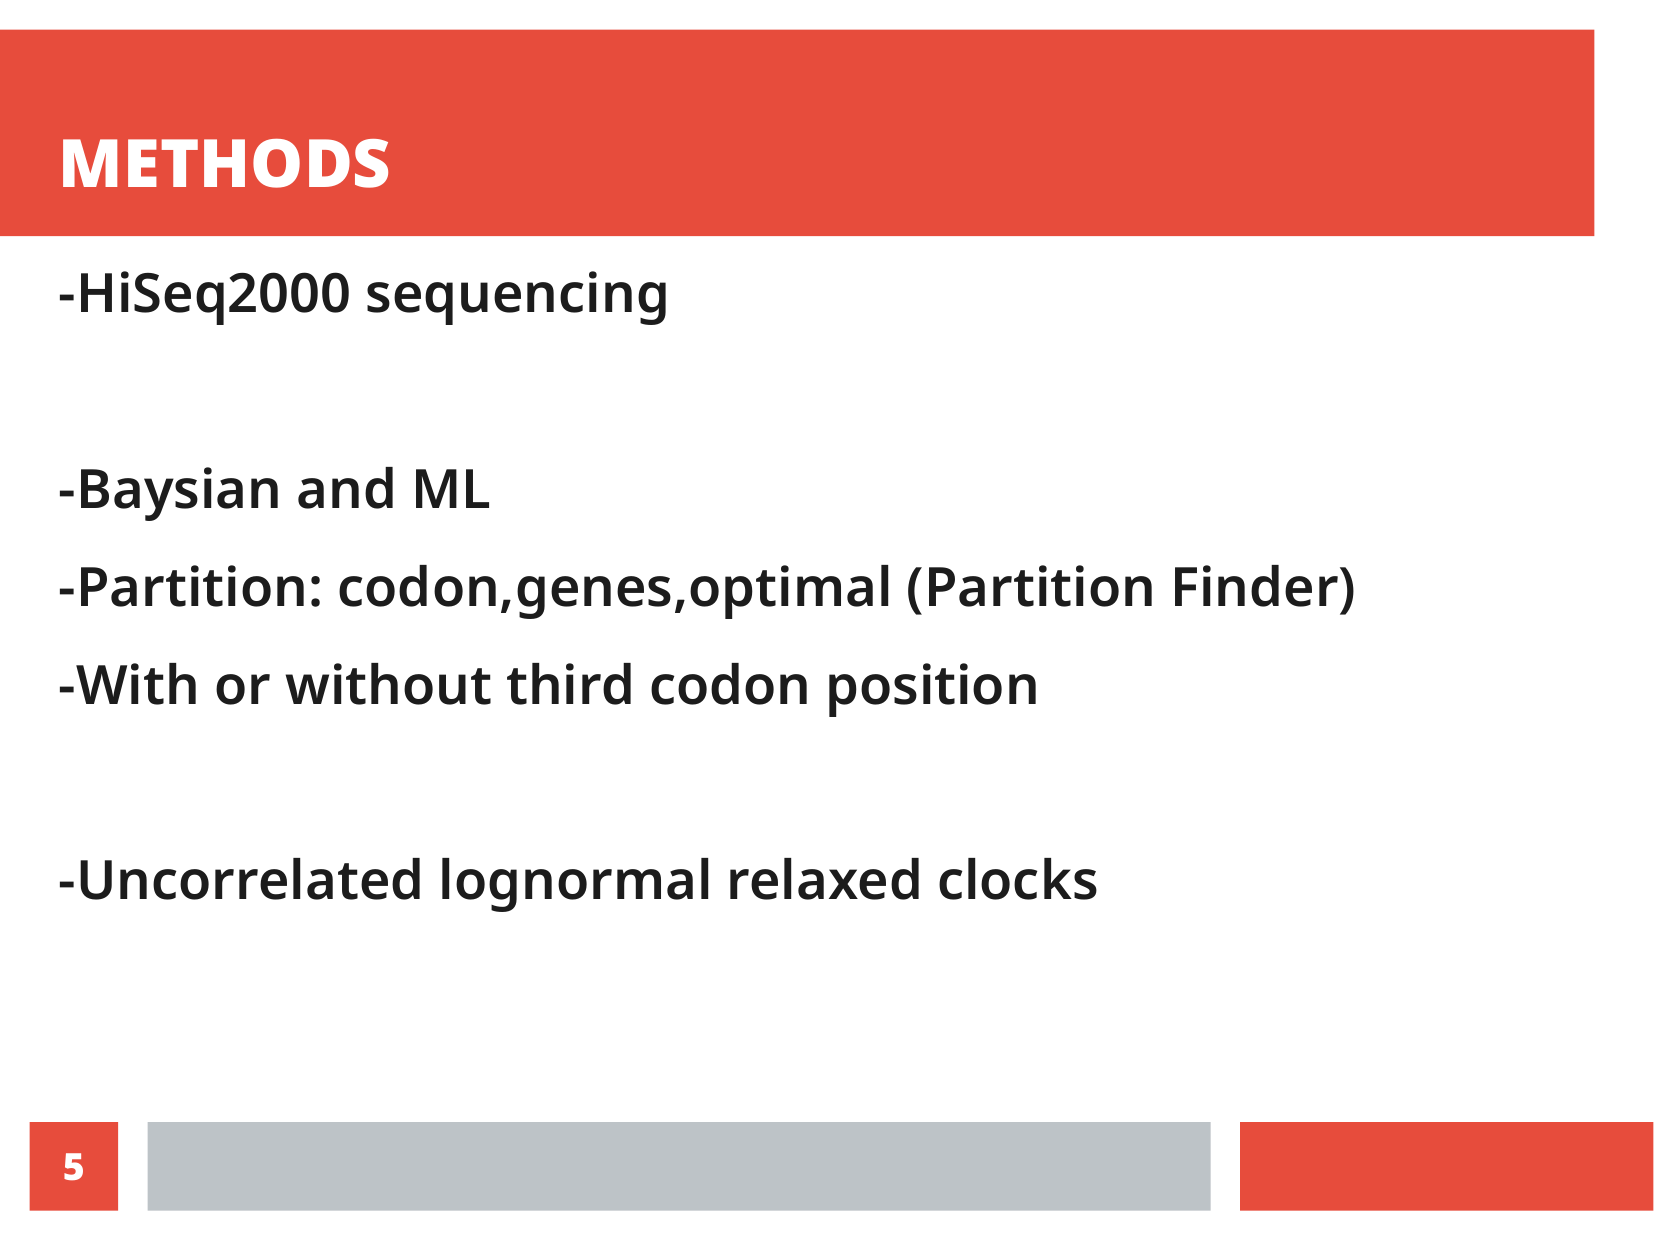

# METHODS
-HiSeq2000 sequencing
-Baysian and ML
-Partition: codon,genes,optimal (Partition Finder)
-With or without third codon position
-Uncorrelated lognormal relaxed clocks
5